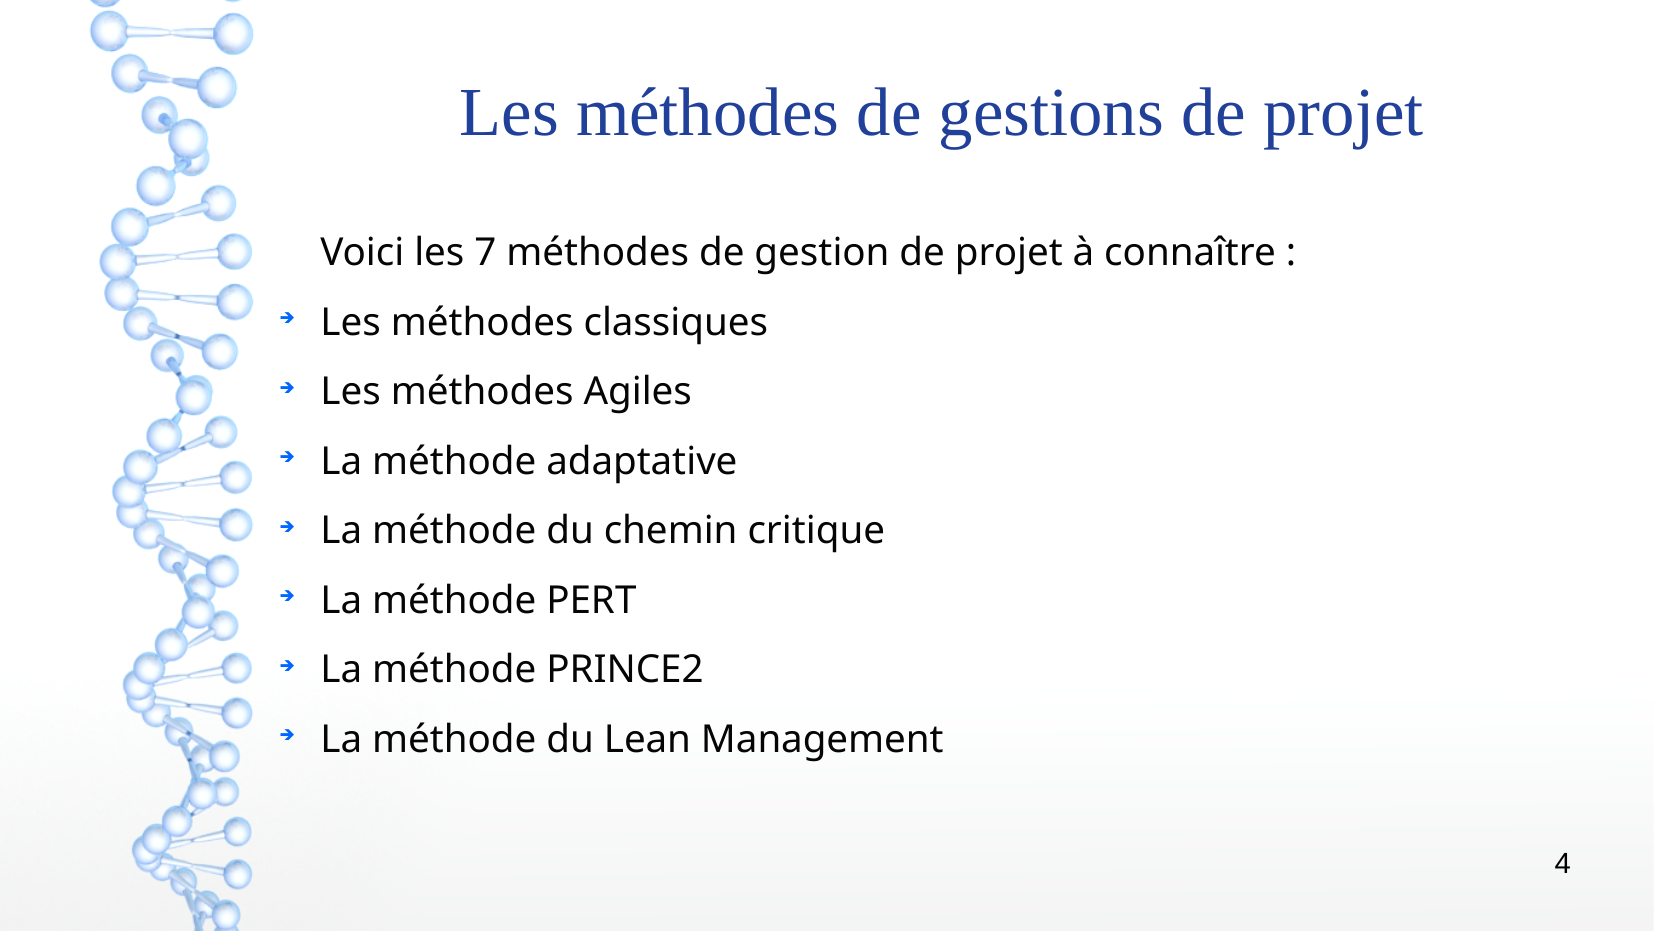

# Les méthodes de gestions de projet
Voici les 7 méthodes de gestion de projet à connaître :
Les méthodes classiques
Les méthodes Agiles
La méthode adaptative
La méthode du chemin critique
La méthode PERT
La méthode PRINCE2
La méthode du Lean Management
4